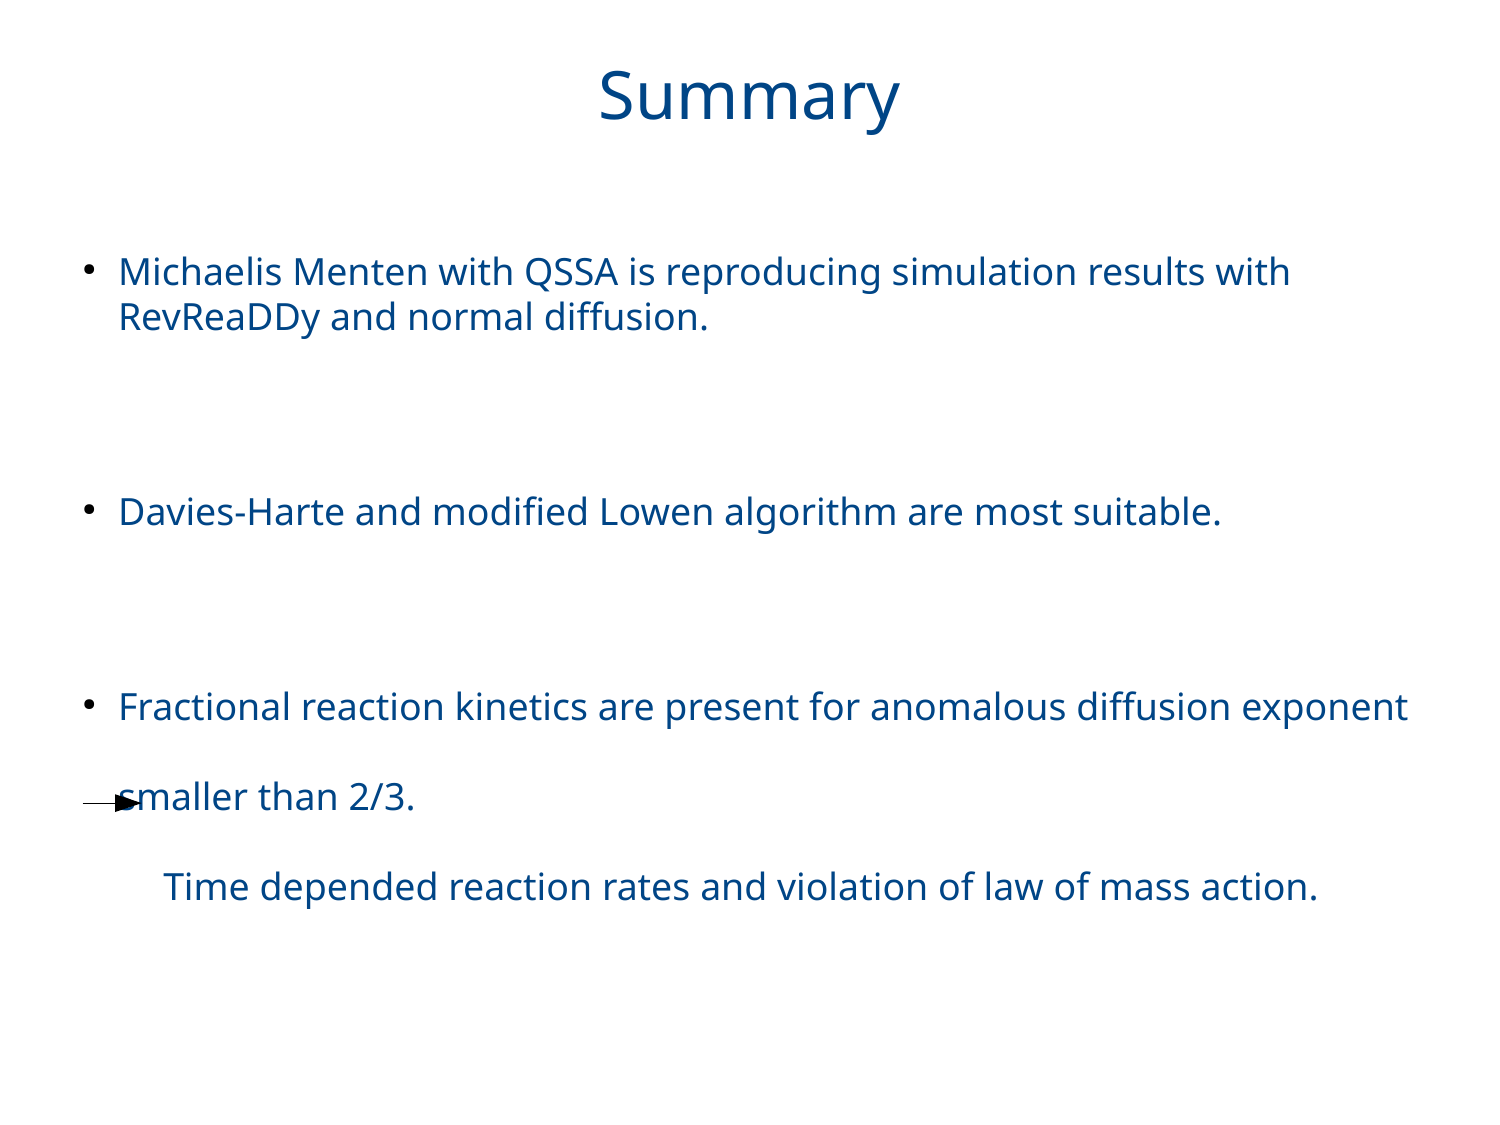

# Summary
Michaelis Menten with QSSA is reproducing simulation results with RevReaDDy and normal diffusion.
Davies-Harte and modified Lowen algorithm are most suitable.
Fractional reaction kinetics are present for anomalous diffusion exponent smaller than 2/3.
 Time depended reaction rates and violation of law of mass action.